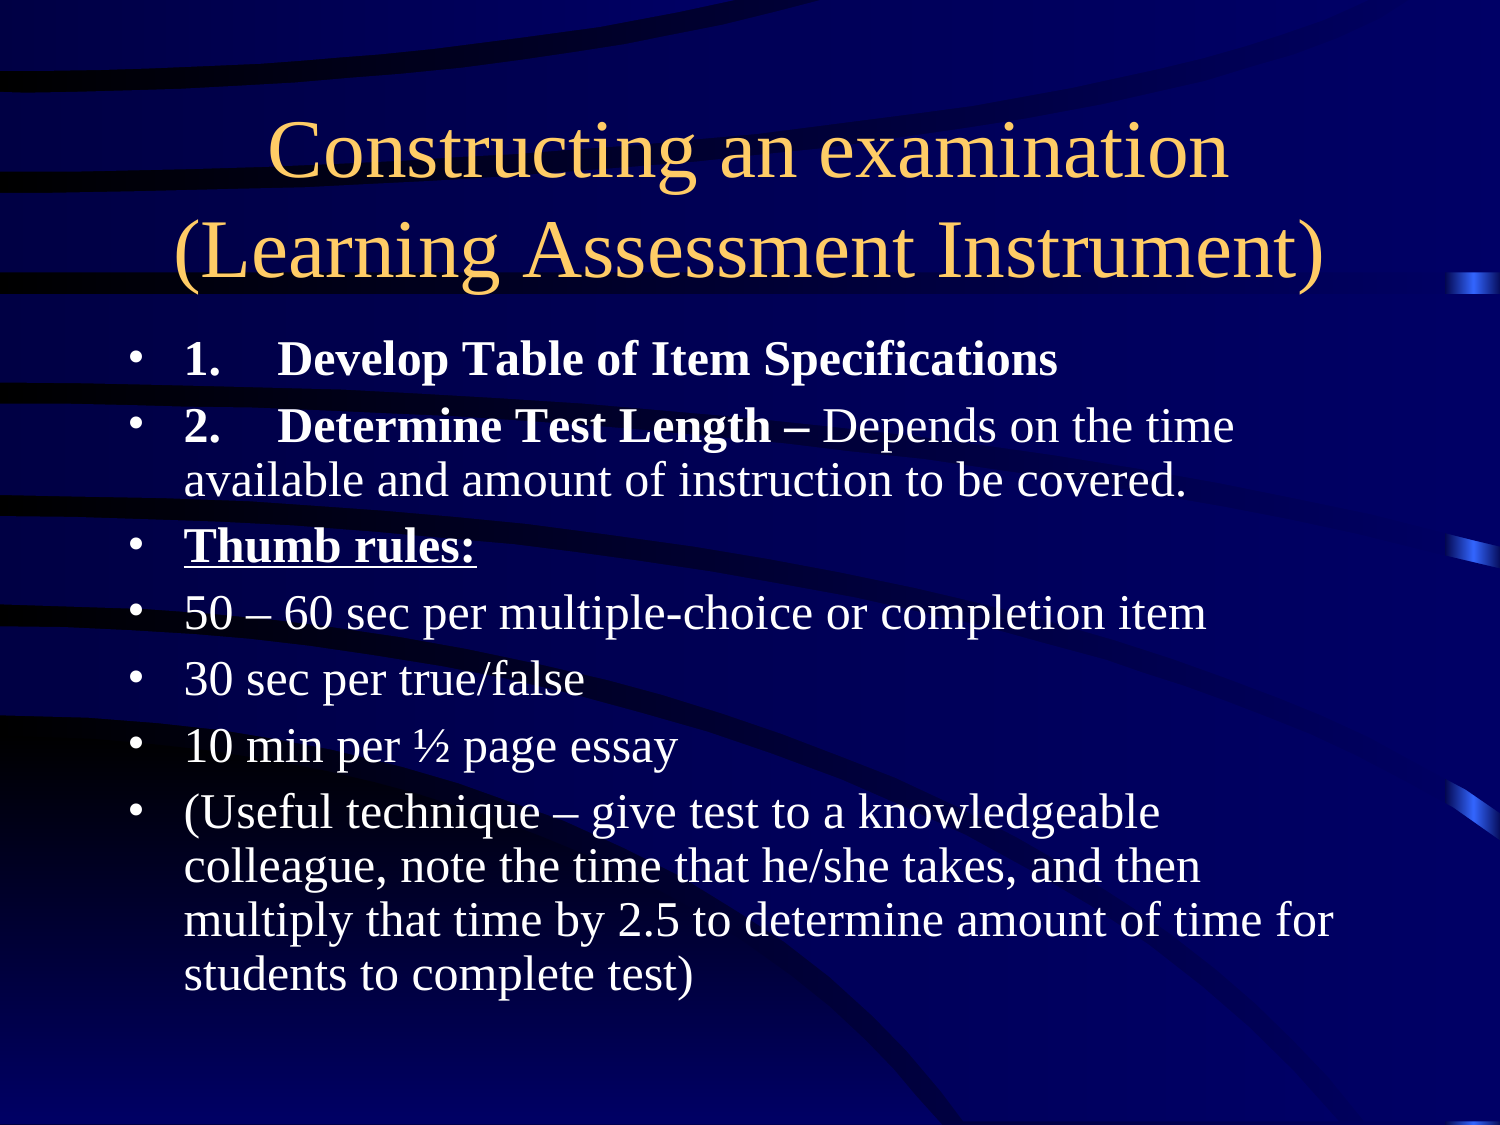

# Constructing an examination (Learning Assessment Instrument)
1.	Develop Table of Item Specifications
2.	Determine Test Length – Depends on the time available and amount of instruction to be covered.
Thumb rules:
50 – 60 sec per multiple-choice or completion item
30 sec per true/false
10 min per ½ page essay
(Useful technique – give test to a knowledgeable colleague, note the time that he/she takes, and then multiply that time by 2.5 to determine amount of time for students to complete test)